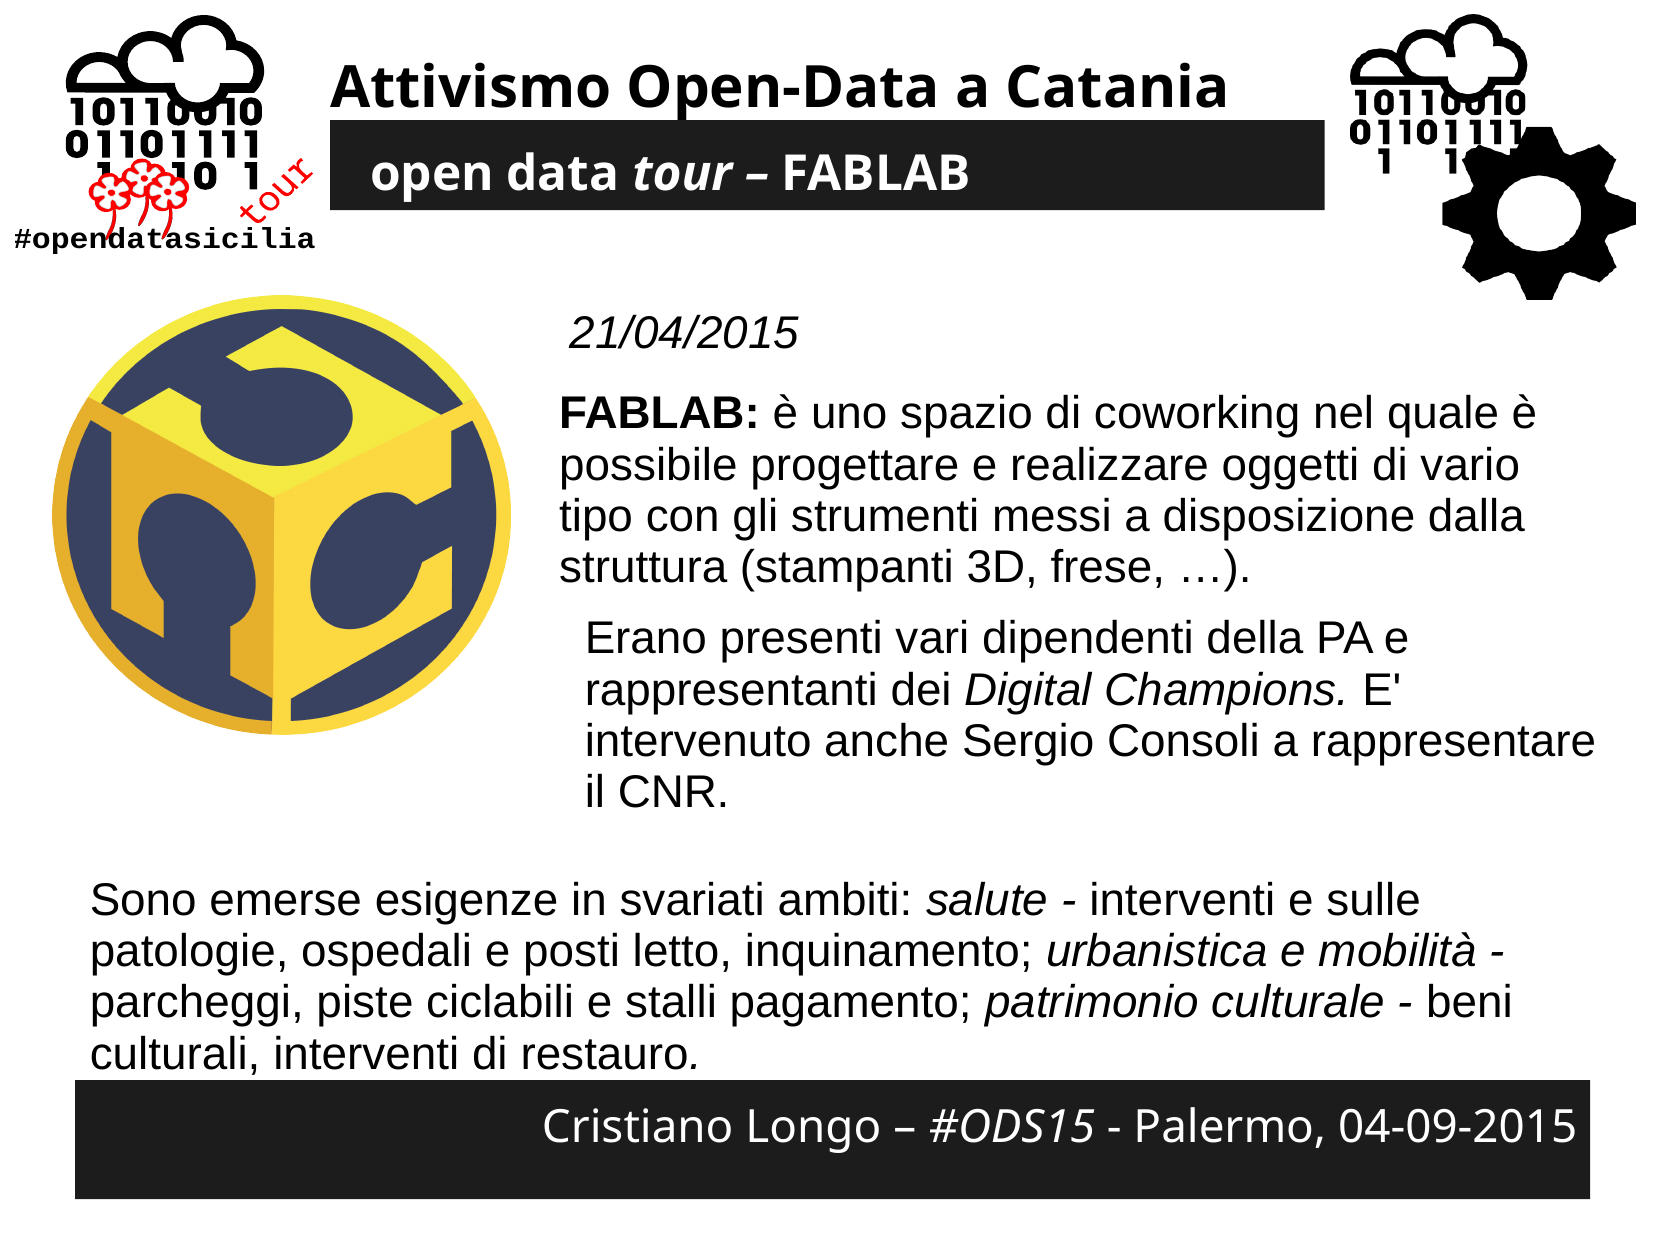

# Attivismo Open-Data a Catania
 open data tour – FABLAB
21/04/2015
FABLAB: è uno spazio di coworking nel quale è possibile progettare e realizzare oggetti di vario tipo con gli strumenti messi a disposizione dalla struttura (stampanti 3D, frese, …).
Erano presenti vari dipendenti della PA e rappresentanti dei Digital Champions. E' intervenuto anche Sergio Consoli a rappresentare il CNR.
Sono emerse esigenze in svariati ambiti: salute - interventi e sulle patologie, ospedali e posti letto, inquinamento; urbanistica e mobilità - parcheggi, piste ciclabili e stalli pagamento; patrimonio culturale - beni culturali, interventi di restauro.
 Cristiano Longo – #ODS15 - Palermo, 04-09-2015